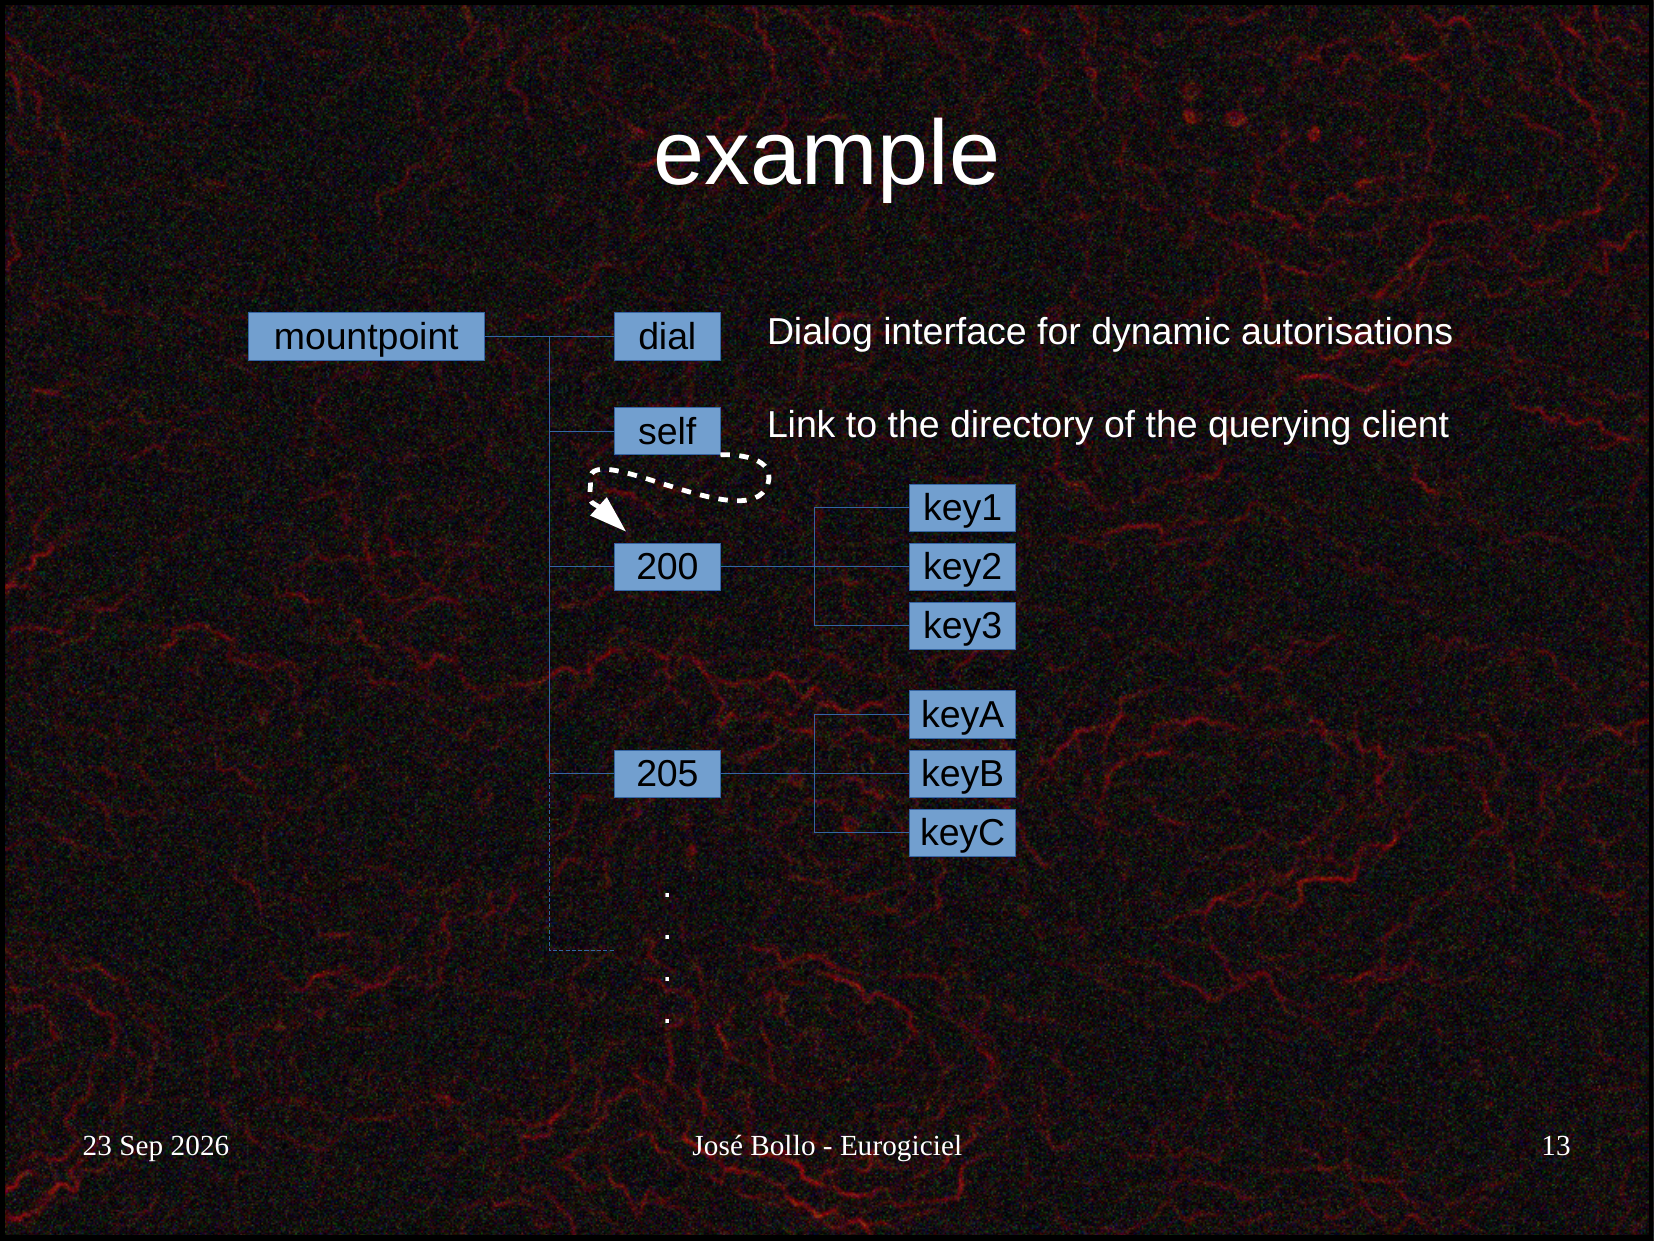

# example
Dialog interface for dynamic autorisations
mountpoint
dial
Link to the directory of the querying client
self
key1
200
key2
key3
keyA
205
keyB
keyC
.
.
.
.
José Bollo - Eurogiciel
13